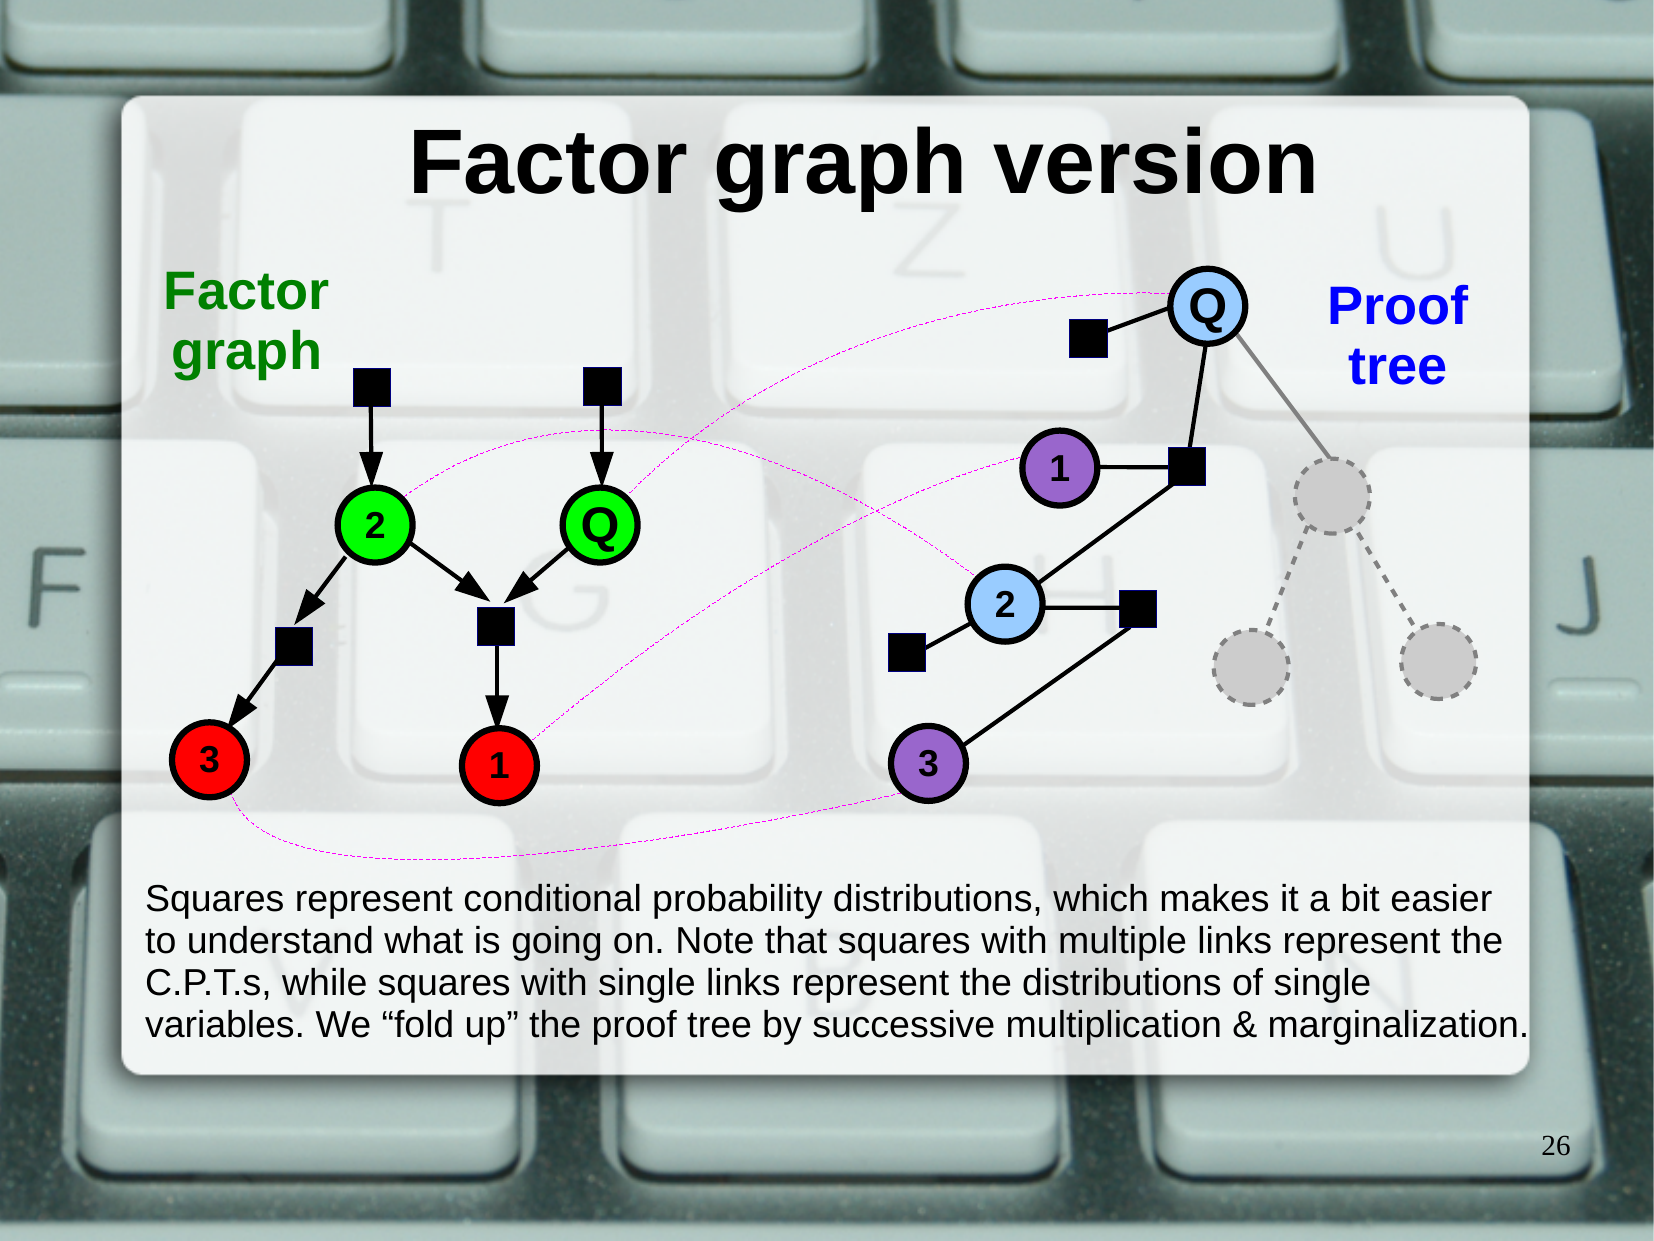

# Factor graph version
Factor
graph
Proof
tree
Q
1
2
Q
2
3
3
1
Squares represent conditional probability distributions, which makes it a bit easier
to understand what is going on. Note that squares with multiple links represent the
C.P.T.s, while squares with single links represent the distributions of single
variables. We “fold up” the proof tree by successive multiplication & marginalization.
26